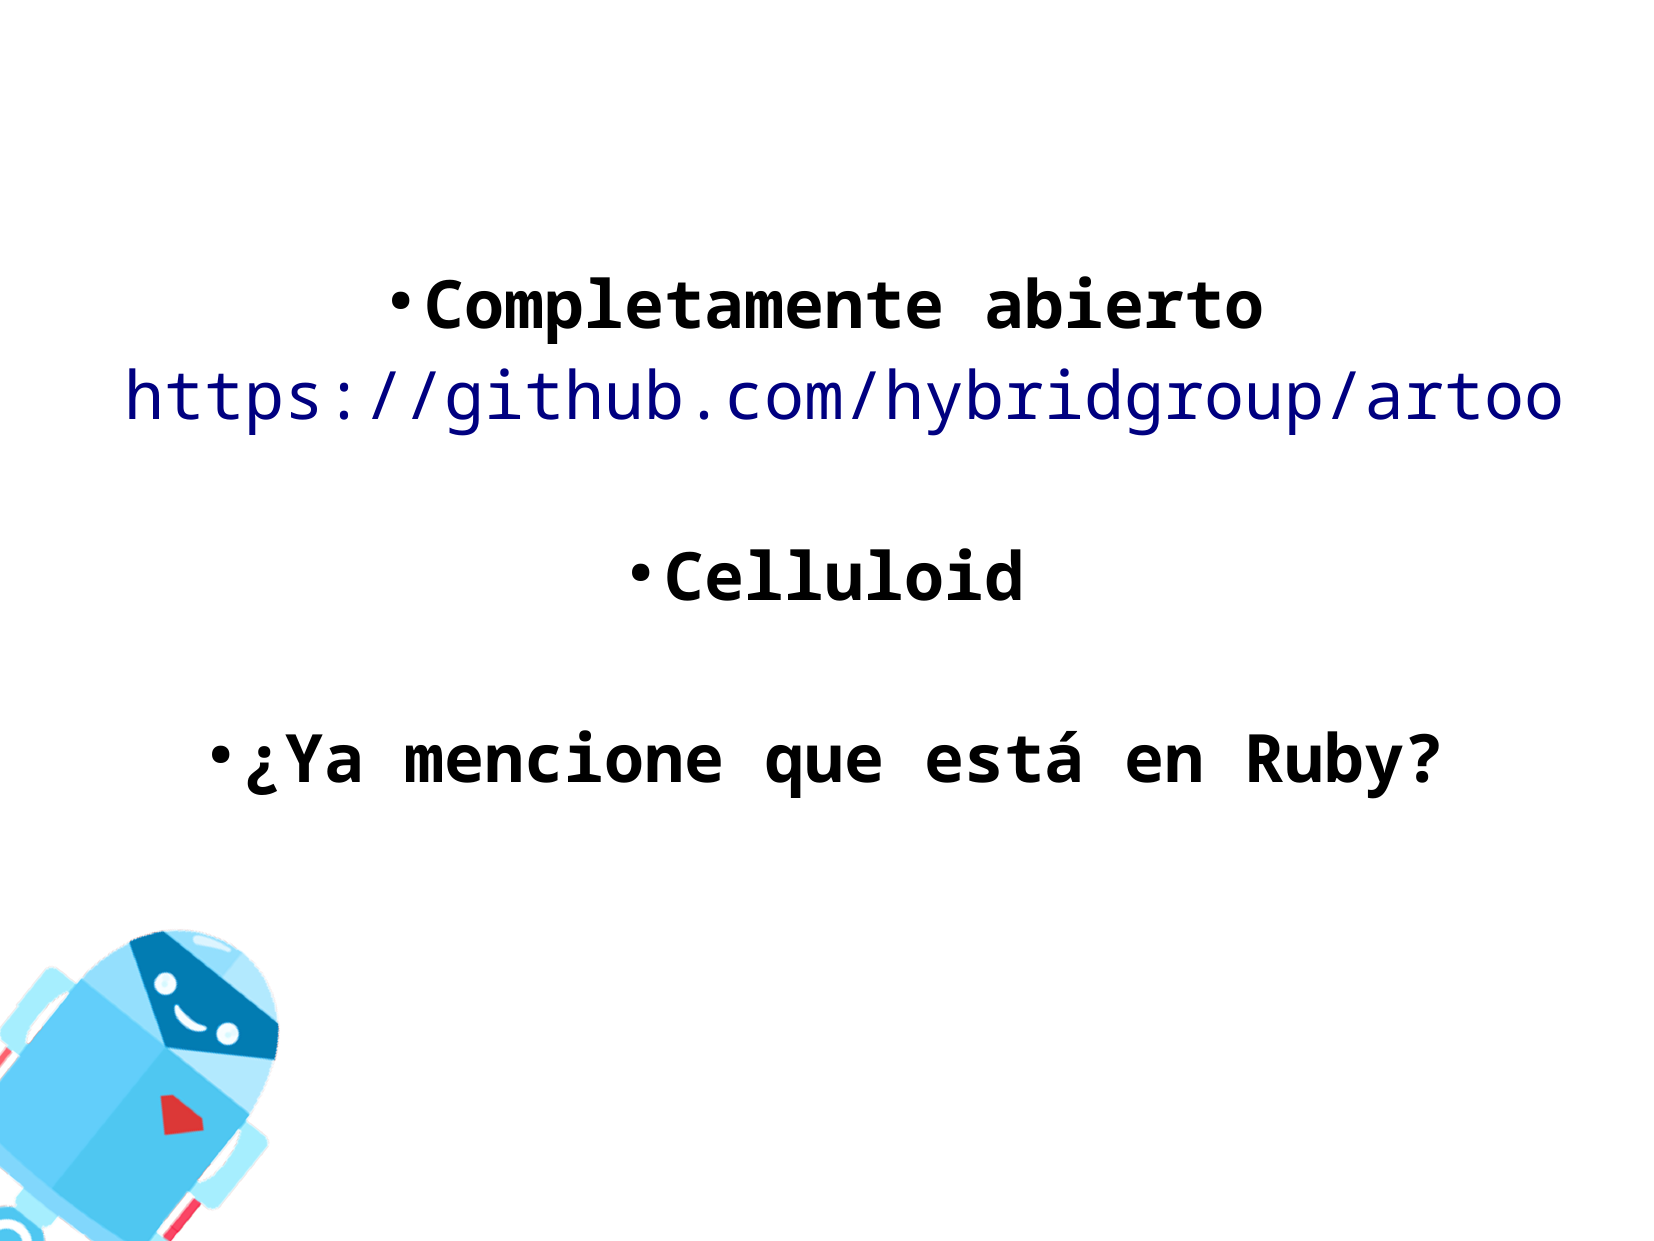

# Completamente abierto
https://github.com/hybridgroup/artoo
Celluloid
¿Ya mencione que está en Ruby?